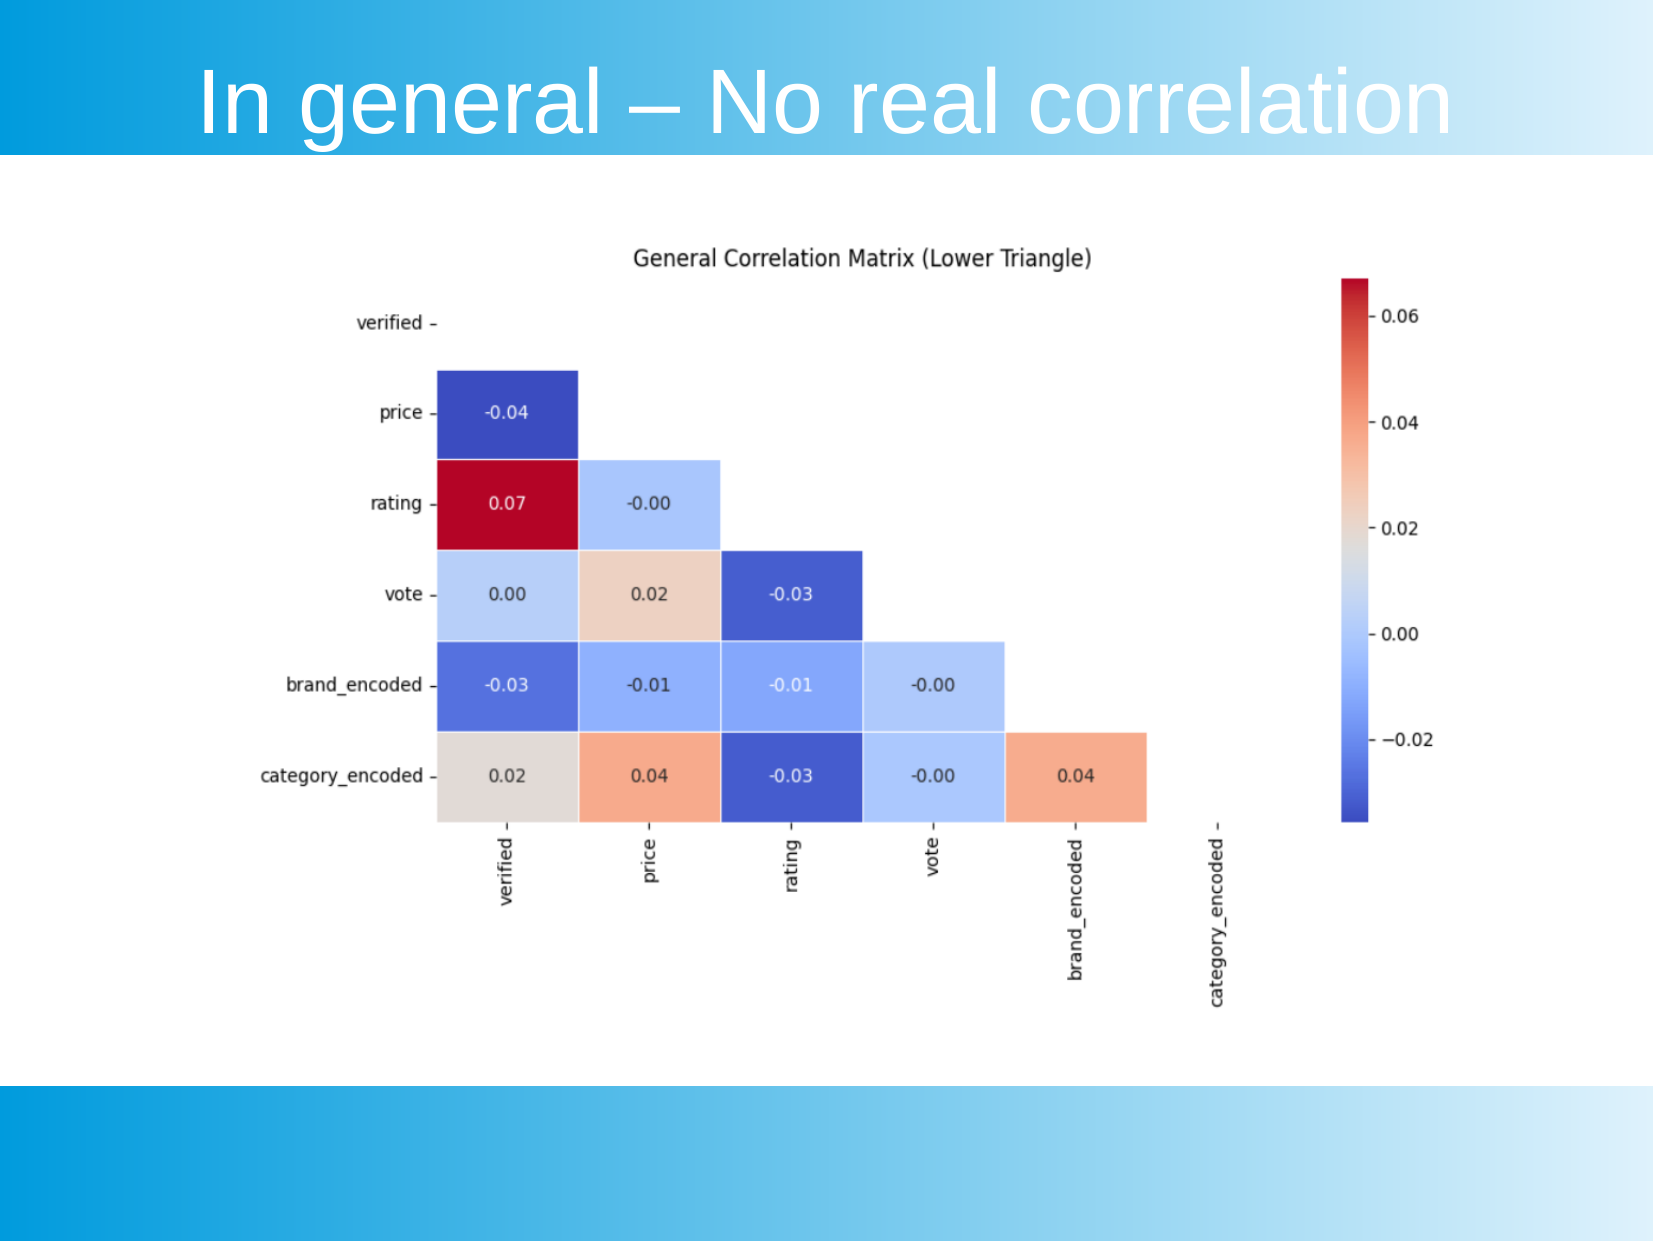

# In general – No real correlation